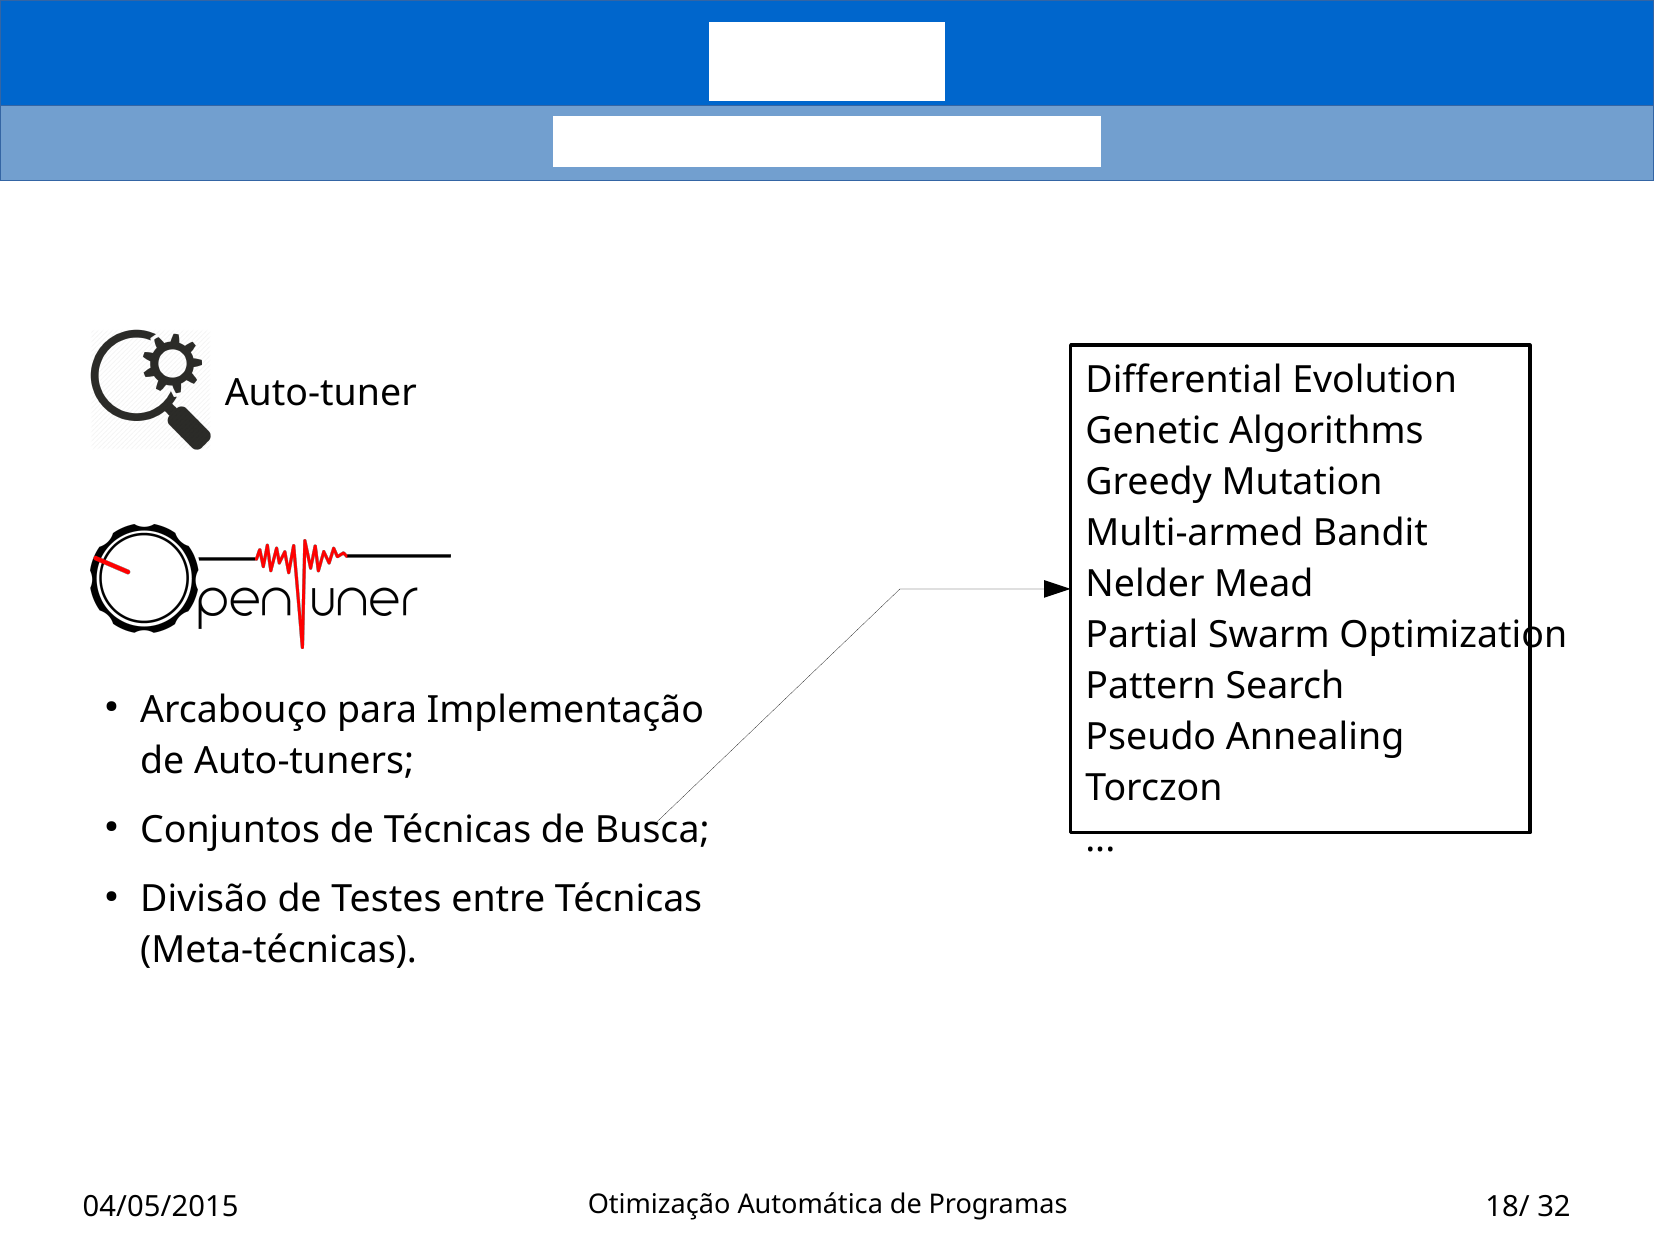

# Exemplo
Conjuntos de Instâncias de SAT
Differential Evolution
Genetic Algorithms
Greedy Mutation
Multi-armed Bandit
Nelder Mead
Partial Swarm Optimization
Pattern Search
Pseudo Annealing
Torczon
...
Auto-tuner
Arcabouço para Implementação de Auto-tuners;
Conjuntos de Técnicas de Busca;
Divisão de Testes entre Técnicas (Meta-técnicas).
18